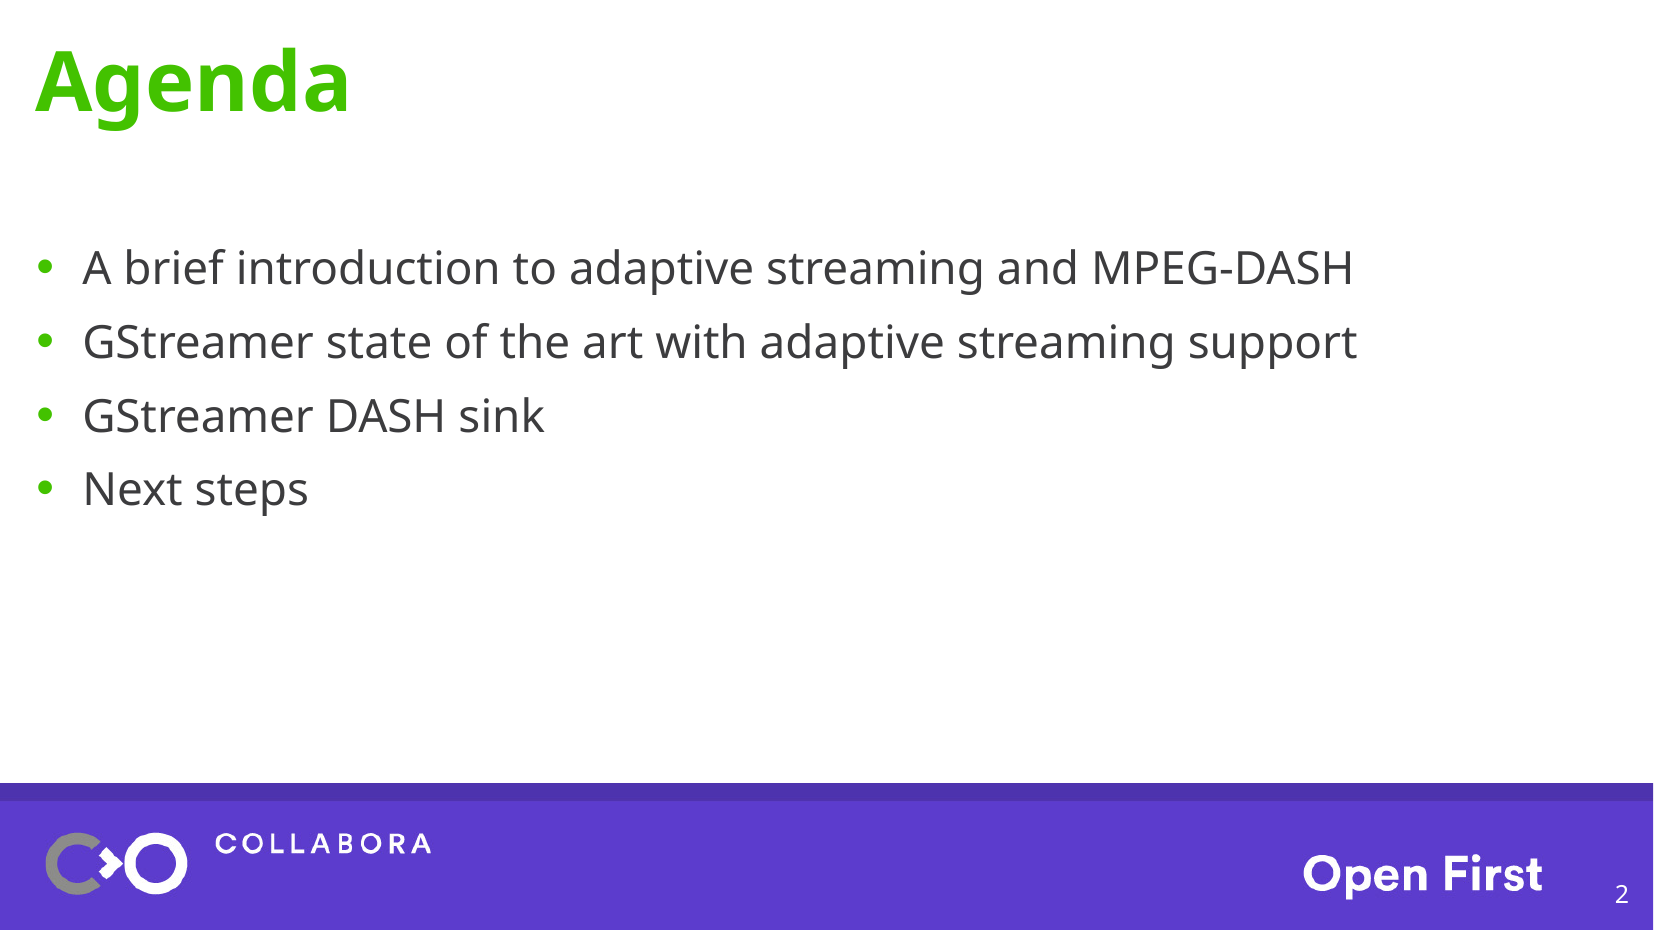

# Agenda
A brief introduction to adaptive streaming and MPEG-DASH
GStreamer state of the art with adaptive streaming support
GStreamer DASH sink
Next steps
2